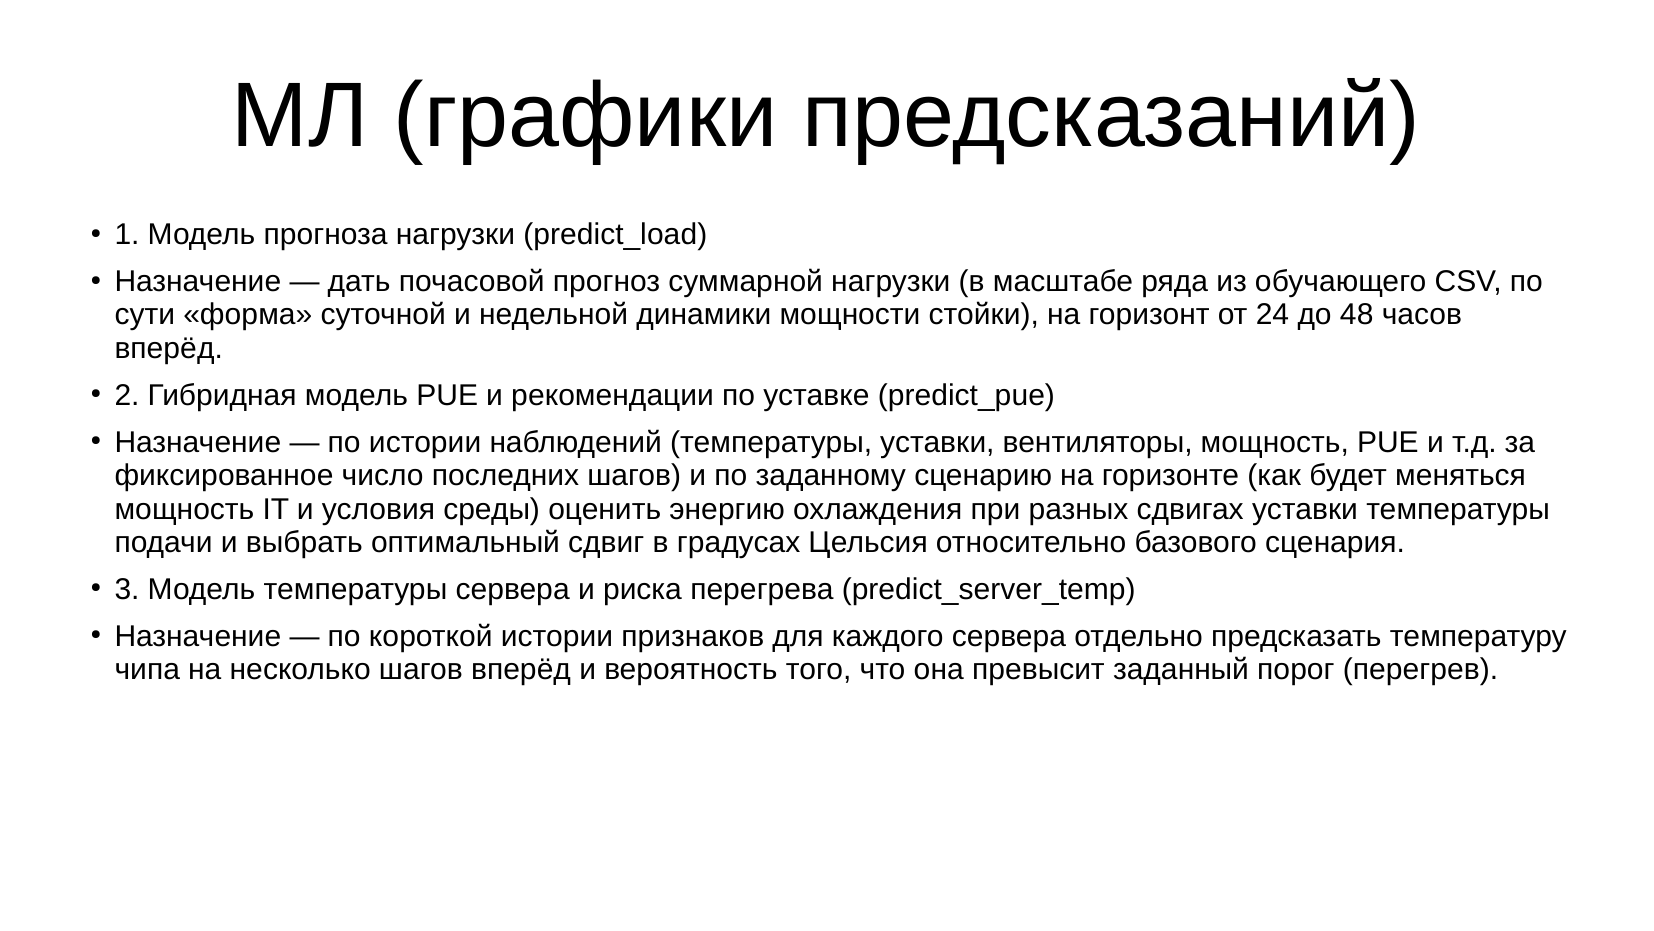

# МЛ (графики предсказаний)
1. Модель прогноза нагрузки (predict_load)
Назначение — дать почасовой прогноз суммарной нагрузки (в масштабе ряда из обучающего CSV, по сути «форма» суточной и недельной динамики мощности стойки), на горизонт от 24 до 48 часов вперёд.
2. Гибридная модель PUE и рекомендации по уставке (predict_pue)
Назначение — по истории наблюдений (температуры, уставки, вентиляторы, мощность, PUE и т.д. за фиксированное число последних шагов) и по заданному сценарию на горизонте (как будет меняться мощность IT и условия среды) оценить энергию охлаждения при разных сдвигах уставки температуры подачи и выбрать оптимальный сдвиг в градусах Цельсия относительно базового сценария.
3. Модель температуры сервера и риска перегрева (predict_server_temp)
Назначение — по короткой истории признаков для каждого сервера отдельно предсказать температуру чипа на несколько шагов вперёд и вероятность того, что она превысит заданный порог (перегрев).